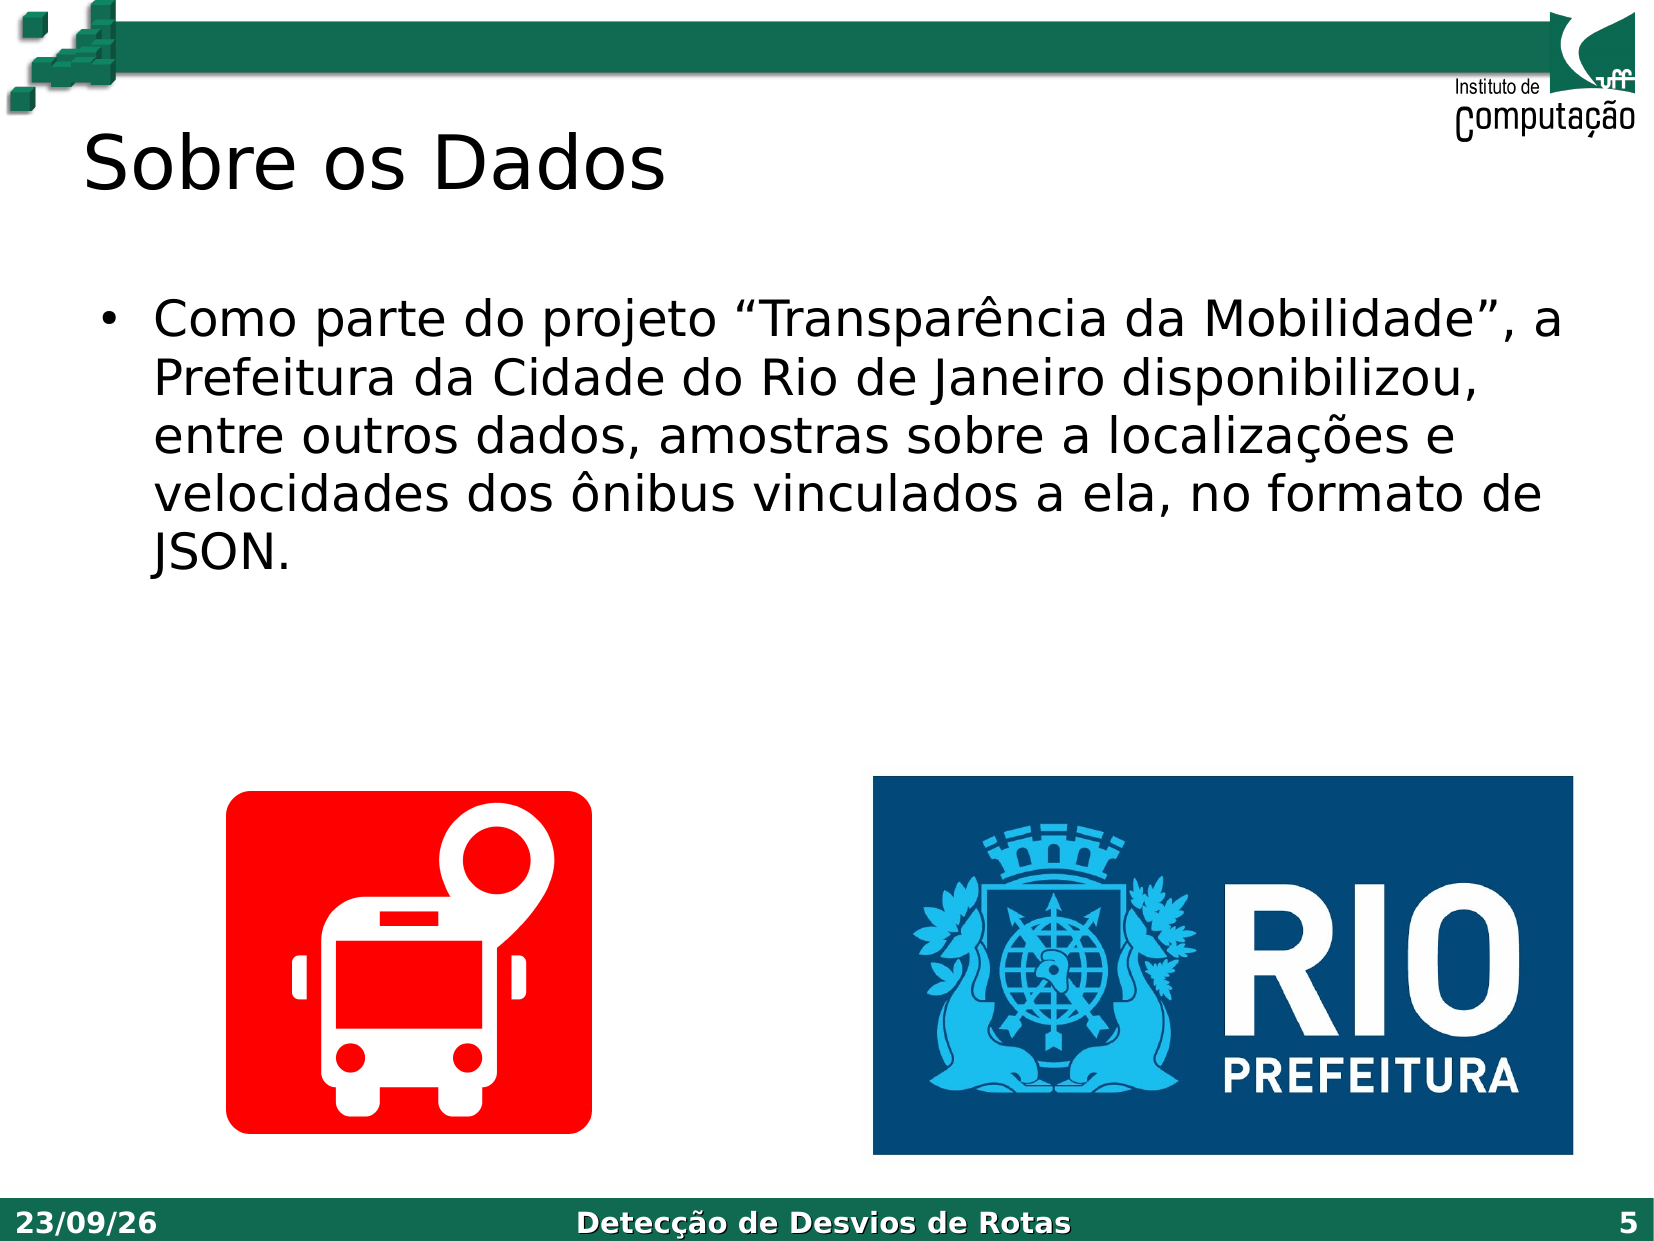

# Sobre os Dados
Como parte do projeto “Transparência da Mobilidade”, a Prefeitura da Cidade do Rio de Janeiro disponibilizou, entre outros dados, amostras sobre a localizações e velocidades dos ônibus vinculados a ela, no formato de JSON.